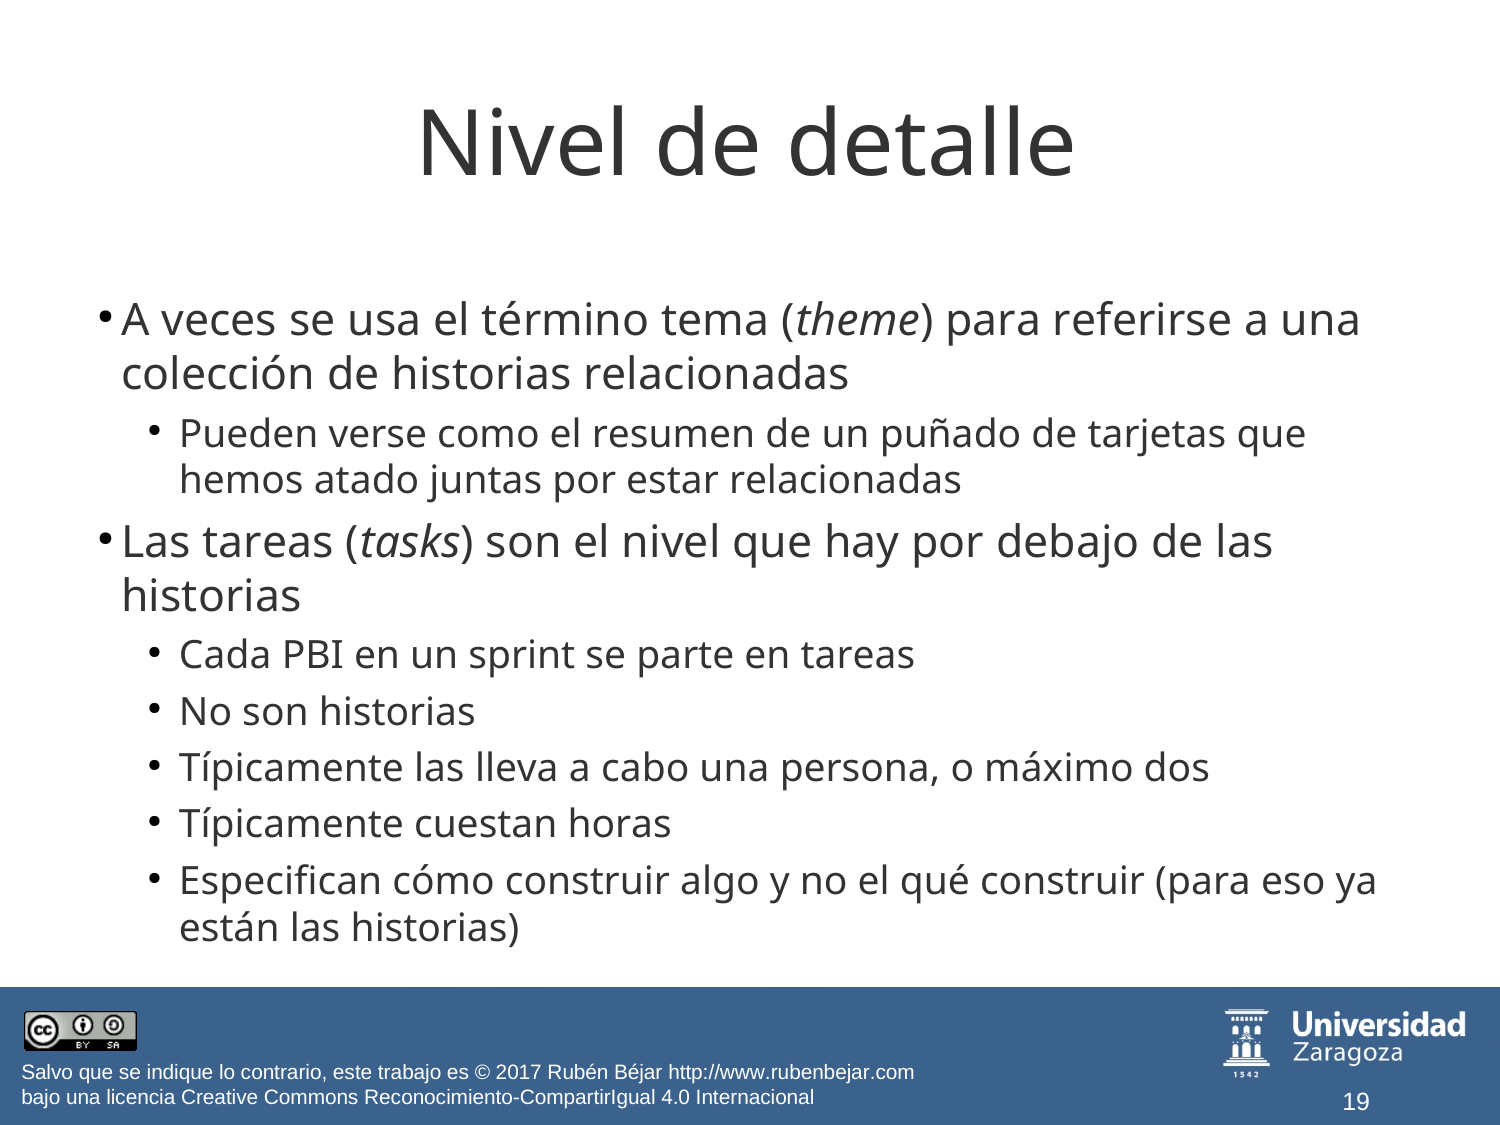

# Nivel de detalle
A veces se usa el término tema (theme) para referirse a una colección de historias relacionadas
Pueden verse como el resumen de un puñado de tarjetas que hemos atado juntas por estar relacionadas
Las tareas (tasks) son el nivel que hay por debajo de las historias
Cada PBI en un sprint se parte en tareas
No son historias
Típicamente las lleva a cabo una persona, o máximo dos
Típicamente cuestan horas
Especifican cómo construir algo y no el qué construir (para eso ya están las historias)